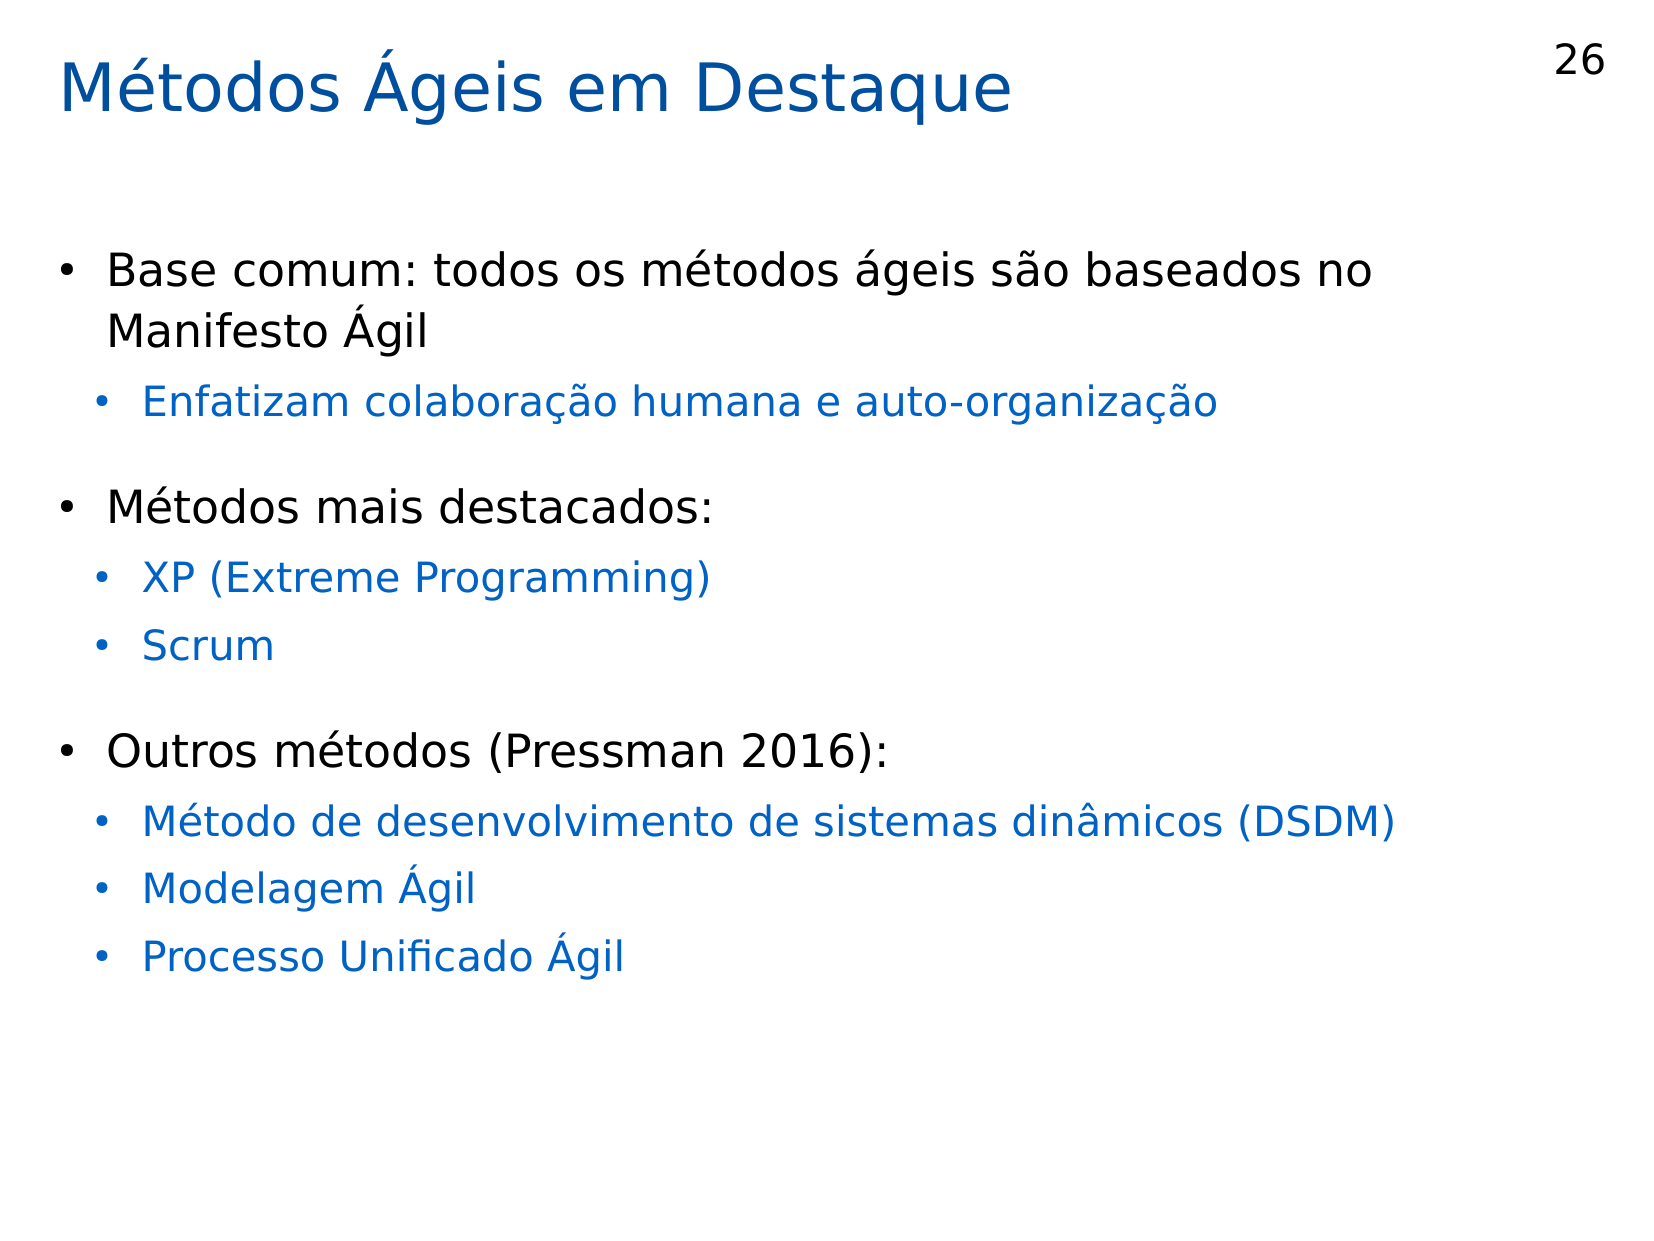

# Métodos Ágeis em Destaque
26
Base comum: todos os métodos ágeis são baseados no Manifesto Ágil
Enfatizam colaboração humana e auto-organização
Métodos mais destacados:
XP (Extreme Programming)
Scrum
Outros métodos (Pressman 2016):
Método de desenvolvimento de sistemas dinâmicos (DSDM)
Modelagem Ágil
Processo Unificado Ágil